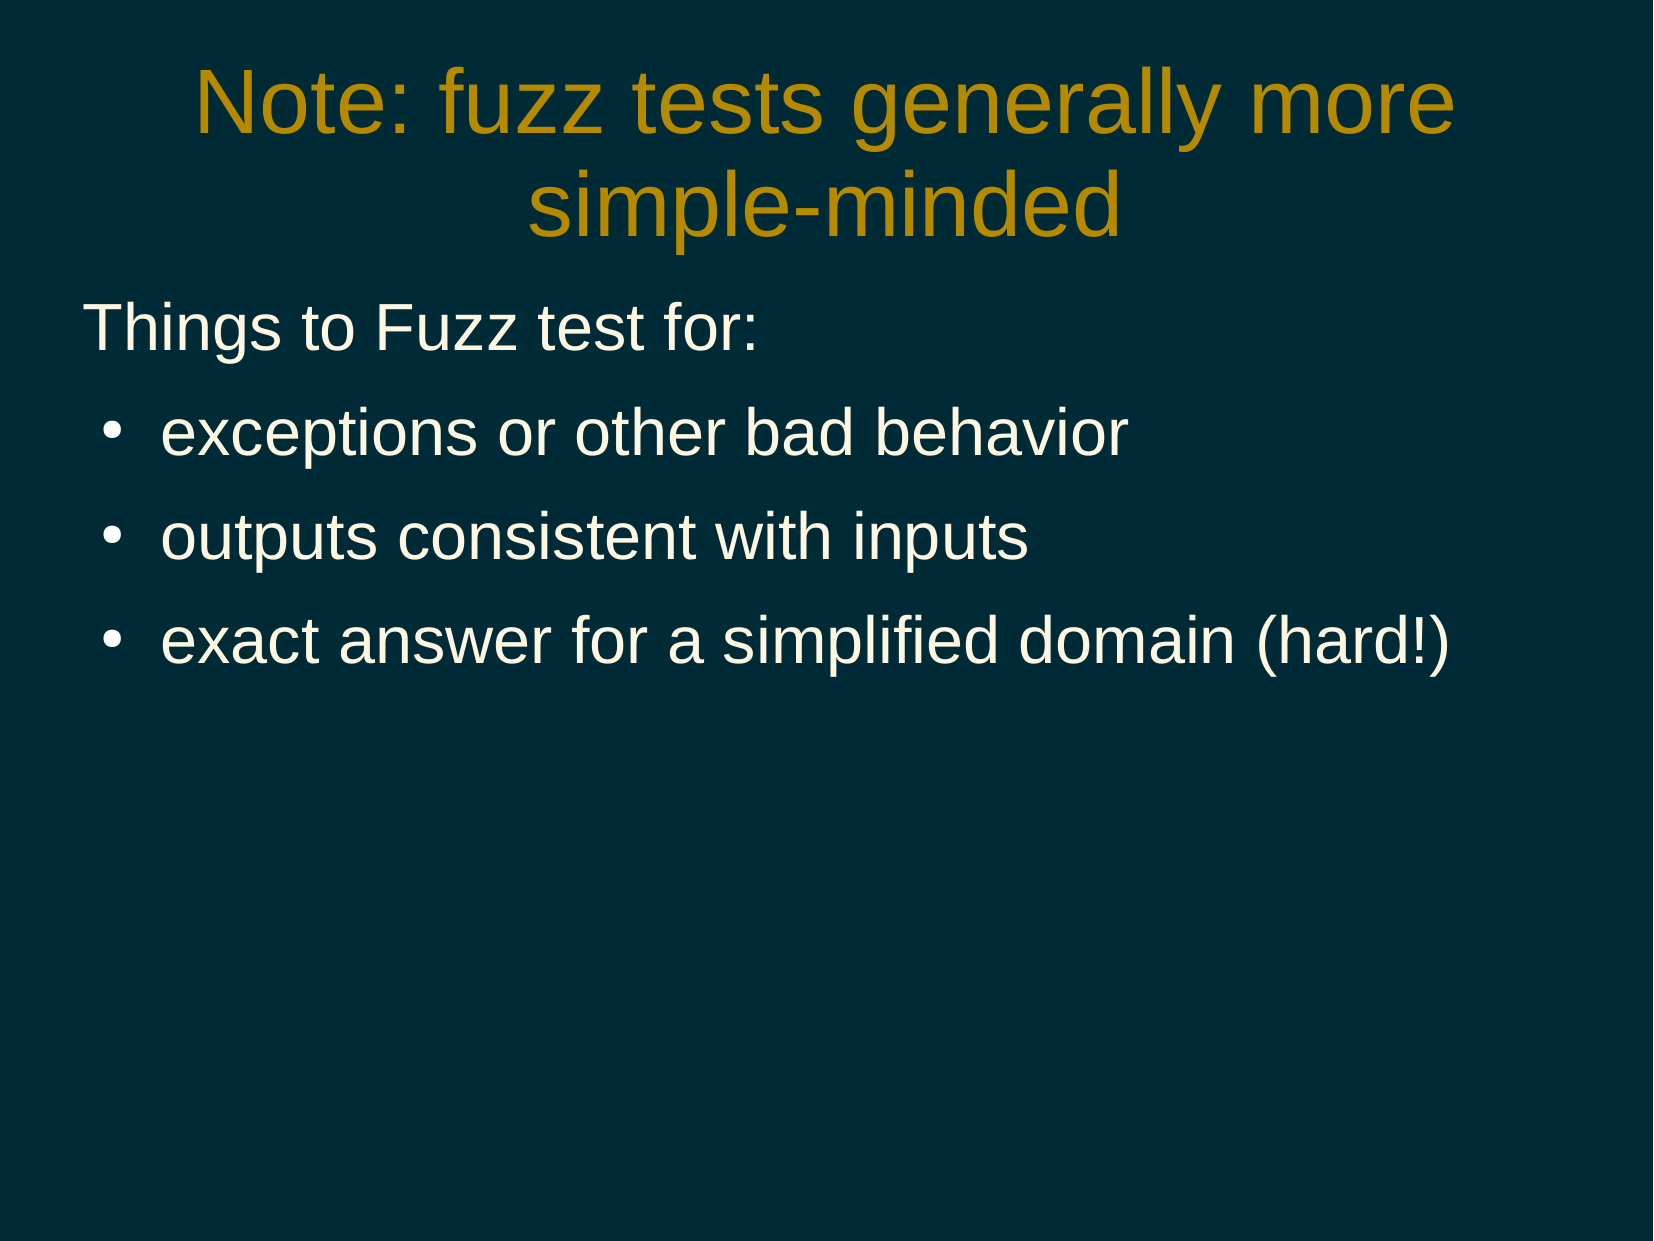

# Note: fuzz tests generally more simple-minded
Things to Fuzz test for:
exceptions or other bad behavior
outputs consistent with inputs
exact answer for a simplified domain (hard!)